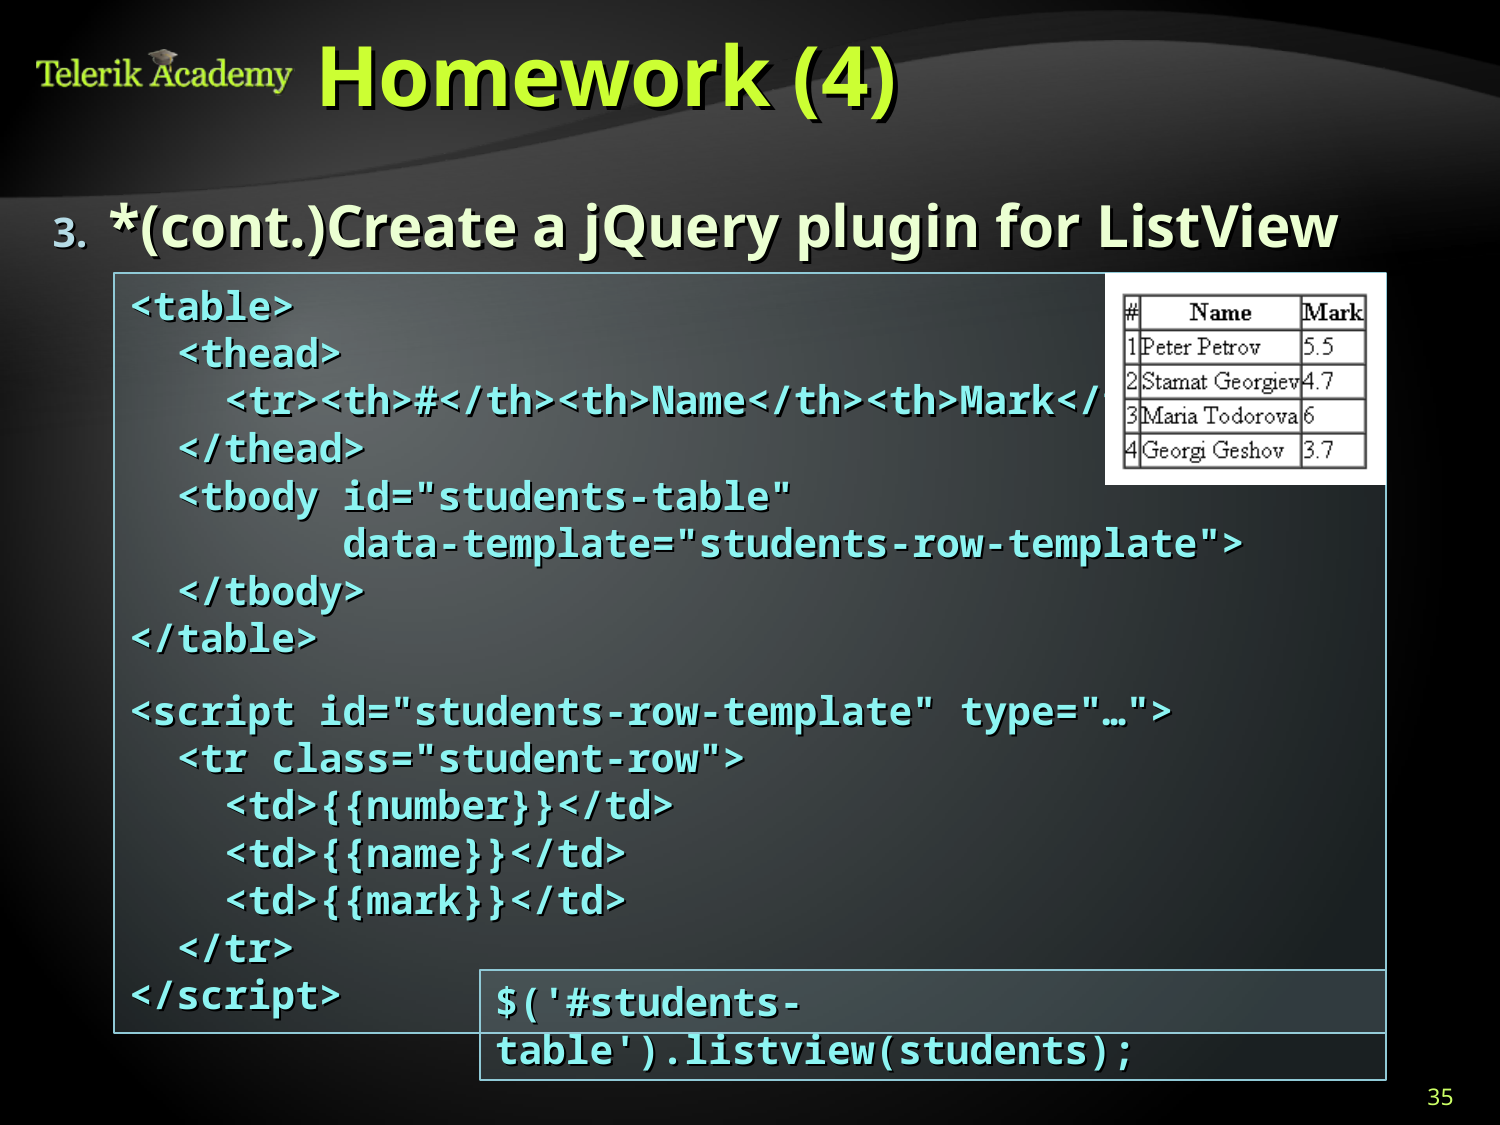

# Homework (4)
*(cont.)Create a jQuery plugin for ListView
<table>
 <thead>
 <tr><th>#</th><th>Name</th><th>Mark</th></tr>
 </thead>
 <tbody id="students-table"
 data-template="students-row-template">
 </tbody>
</table>
<script id="students-row-template" type="…">
 <tr class="student-row">
 <td>{{number}}</td>
 <td>{{name}}</td>
 <td>{{mark}}</td>
 </tr>
</script>
$('#students-table').listview(students);